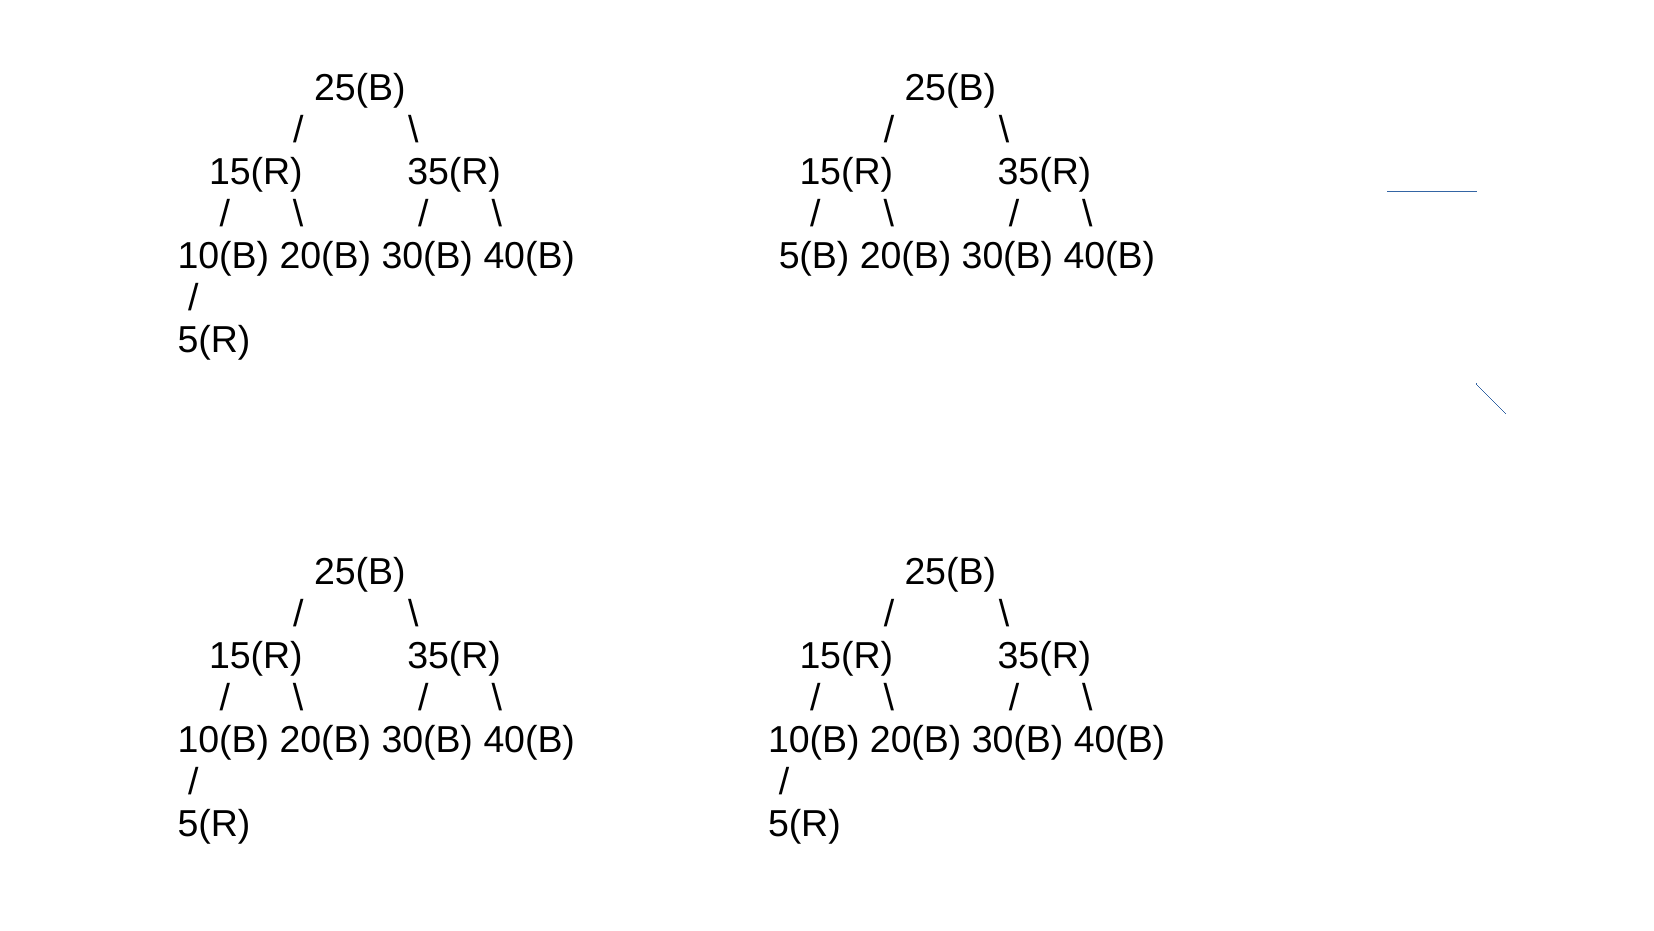

25(B)
 / \
 15(R) 35(R)
 / \ / \
10(B) 20(B) 30(B) 40(B)
 /
5(R)
 25(B)
 / \
 15(R) 35(R)
 / \ / \
 5(B) 20(B) 30(B) 40(B)
 25(B)
 / \
 15(R) 35(R)
 / \ / \
10(B) 20(B) 30(B) 40(B)
 /
5(R)
 25(B)
 / \
 15(R) 35(R)
 / \ / \
10(B) 20(B) 30(B) 40(B)
 /
5(R)